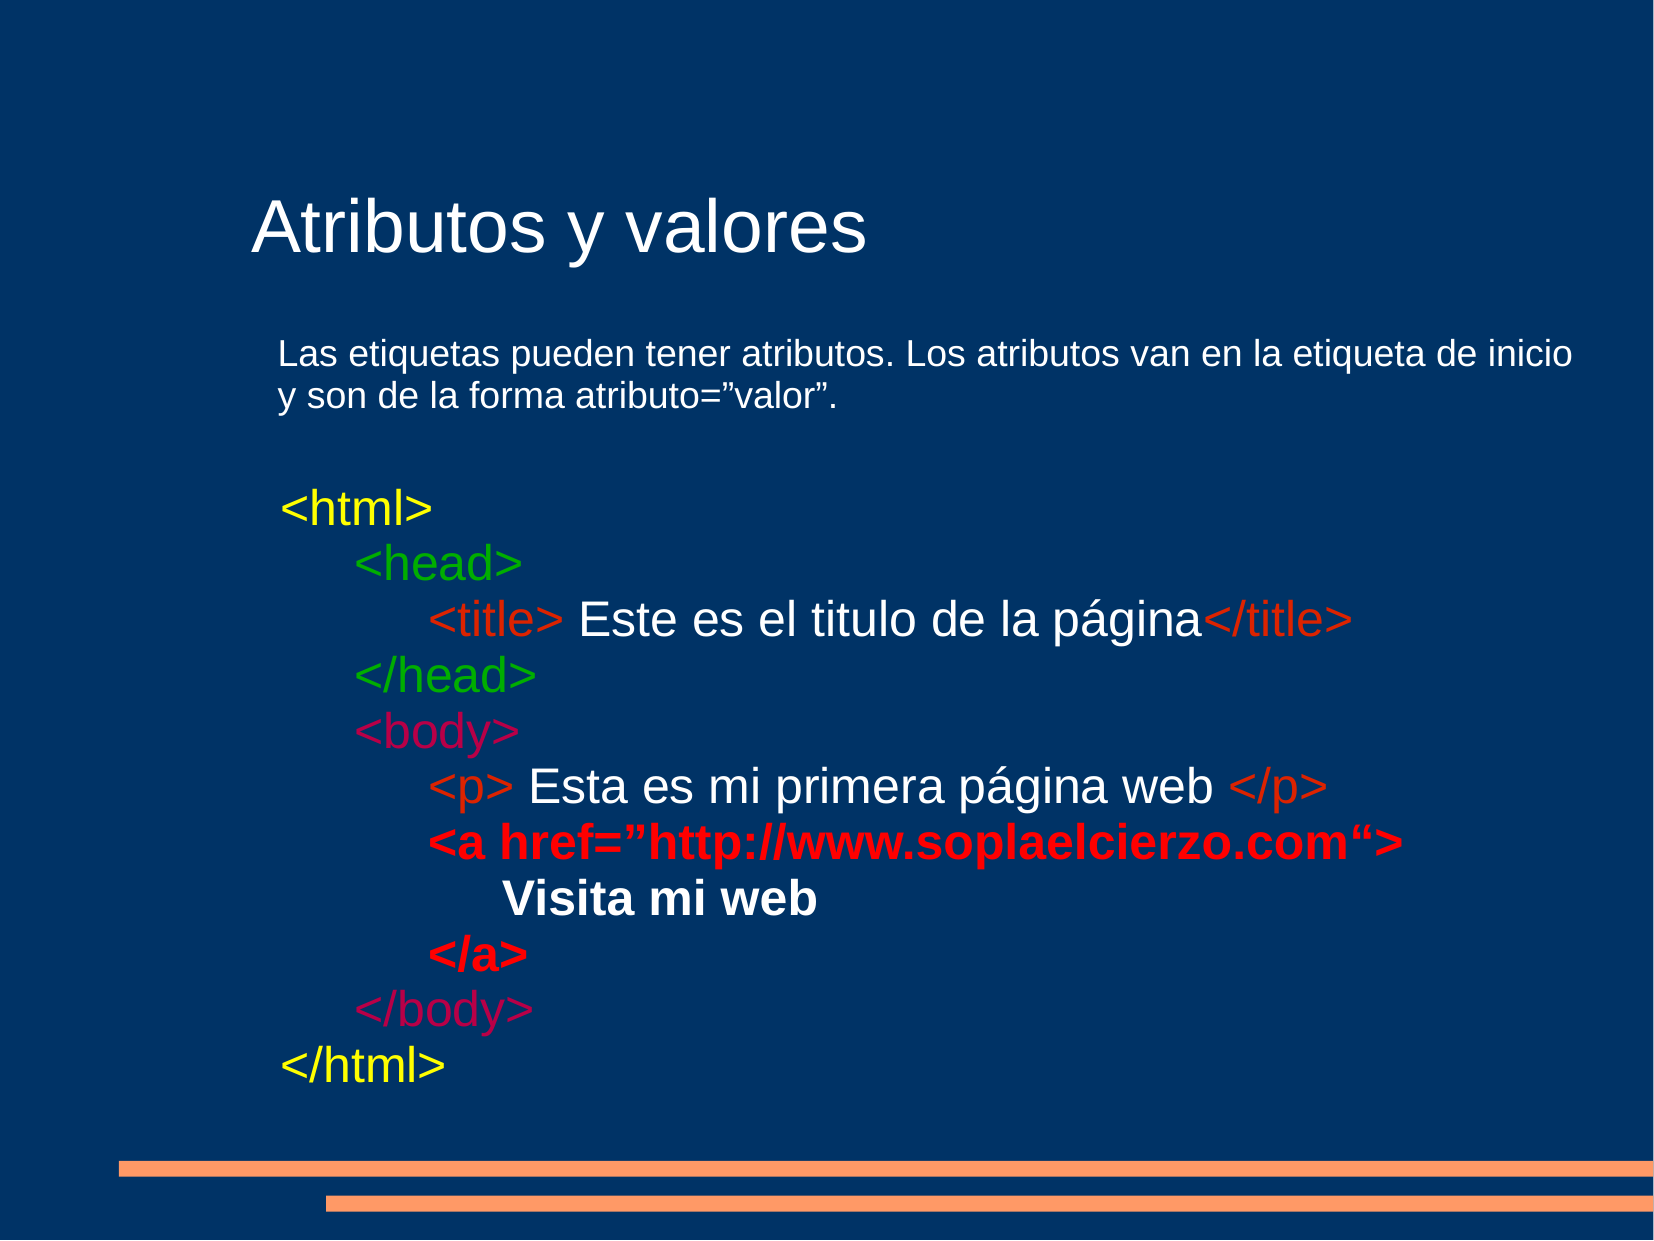

Atributos y valores
Las etiquetas pueden tener atributos. Los atributos van en la etiqueta de inicio y son de la forma atributo=”valor”.
<html>
	<head>
		<title> Este es el titulo de la página</title>
	</head>
	<body>
		<p> Esta es mi primera página web </p>
		<a href=”http://www.soplaelcierzo.com“>
			Visita mi web
		</a>
	</body>
</html>